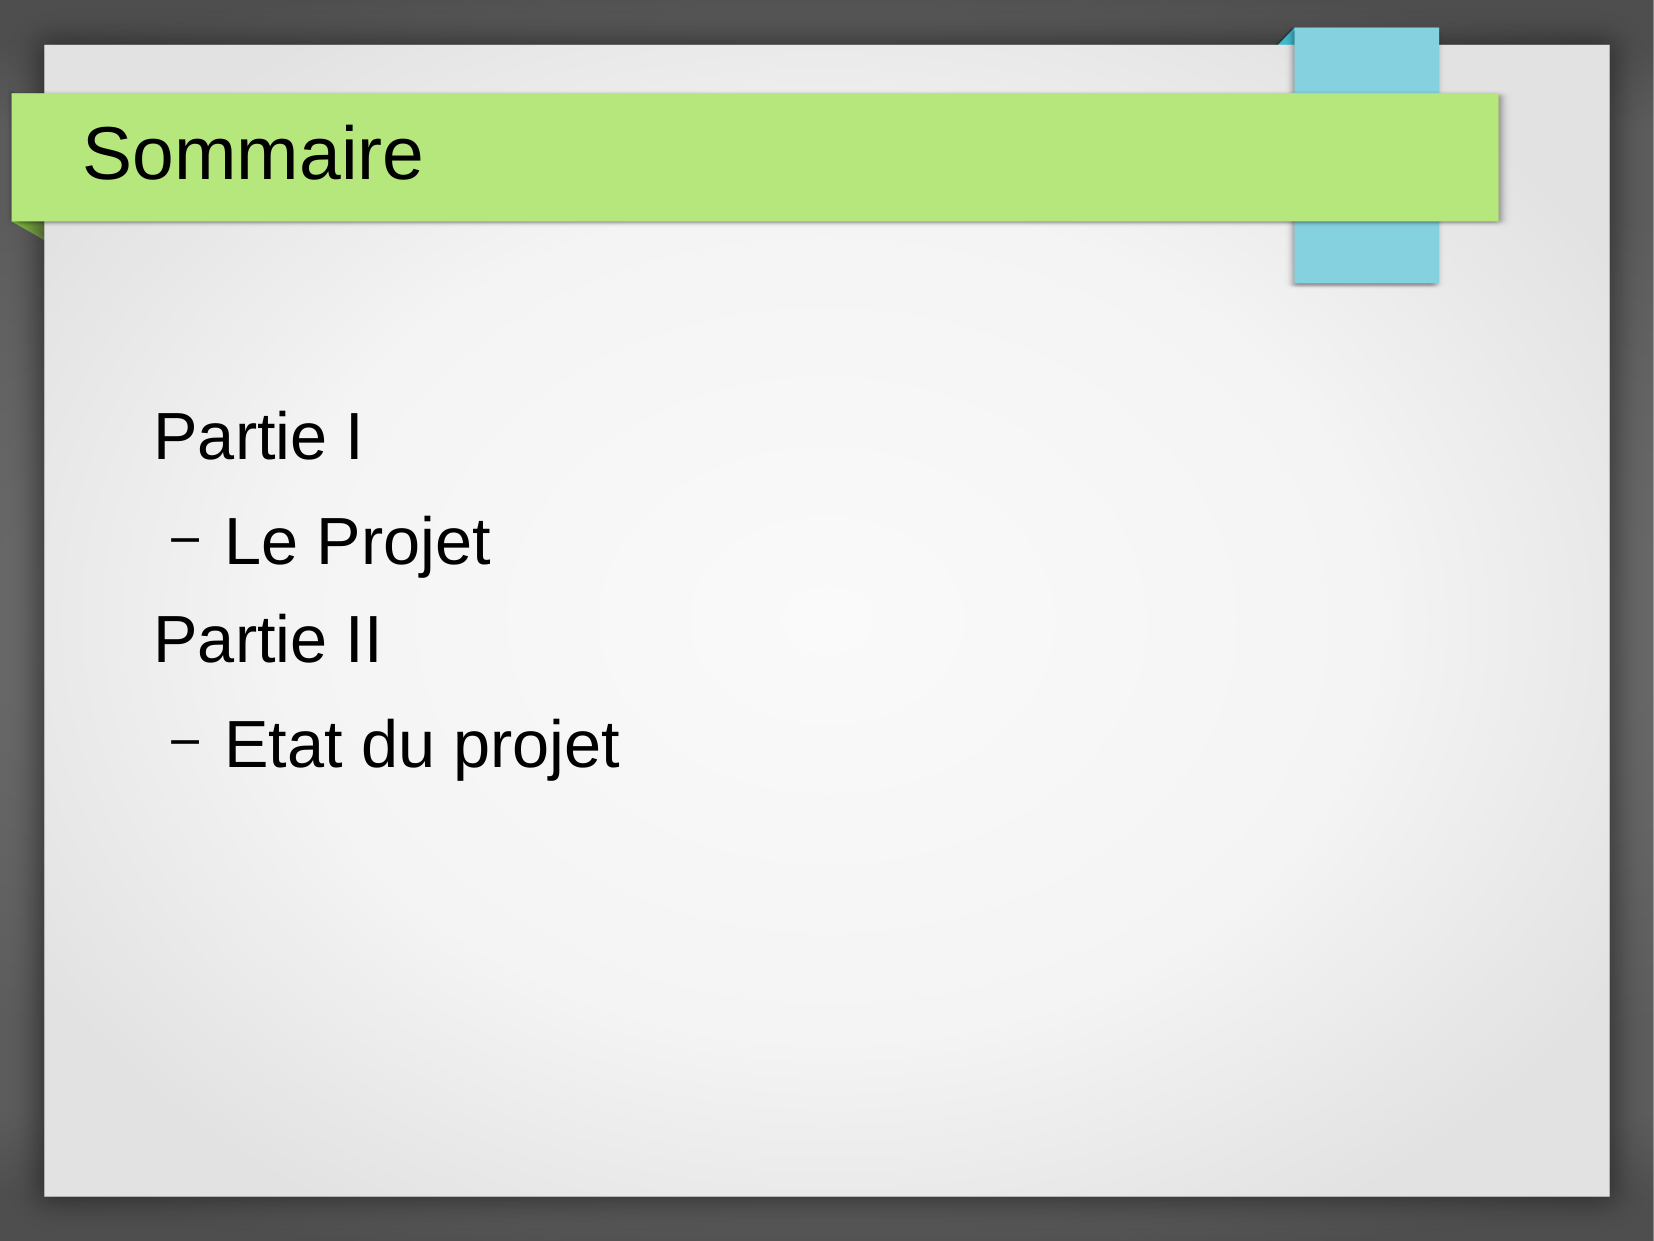

# Sommaire
Partie I
Le Projet
Partie II
Etat du projet